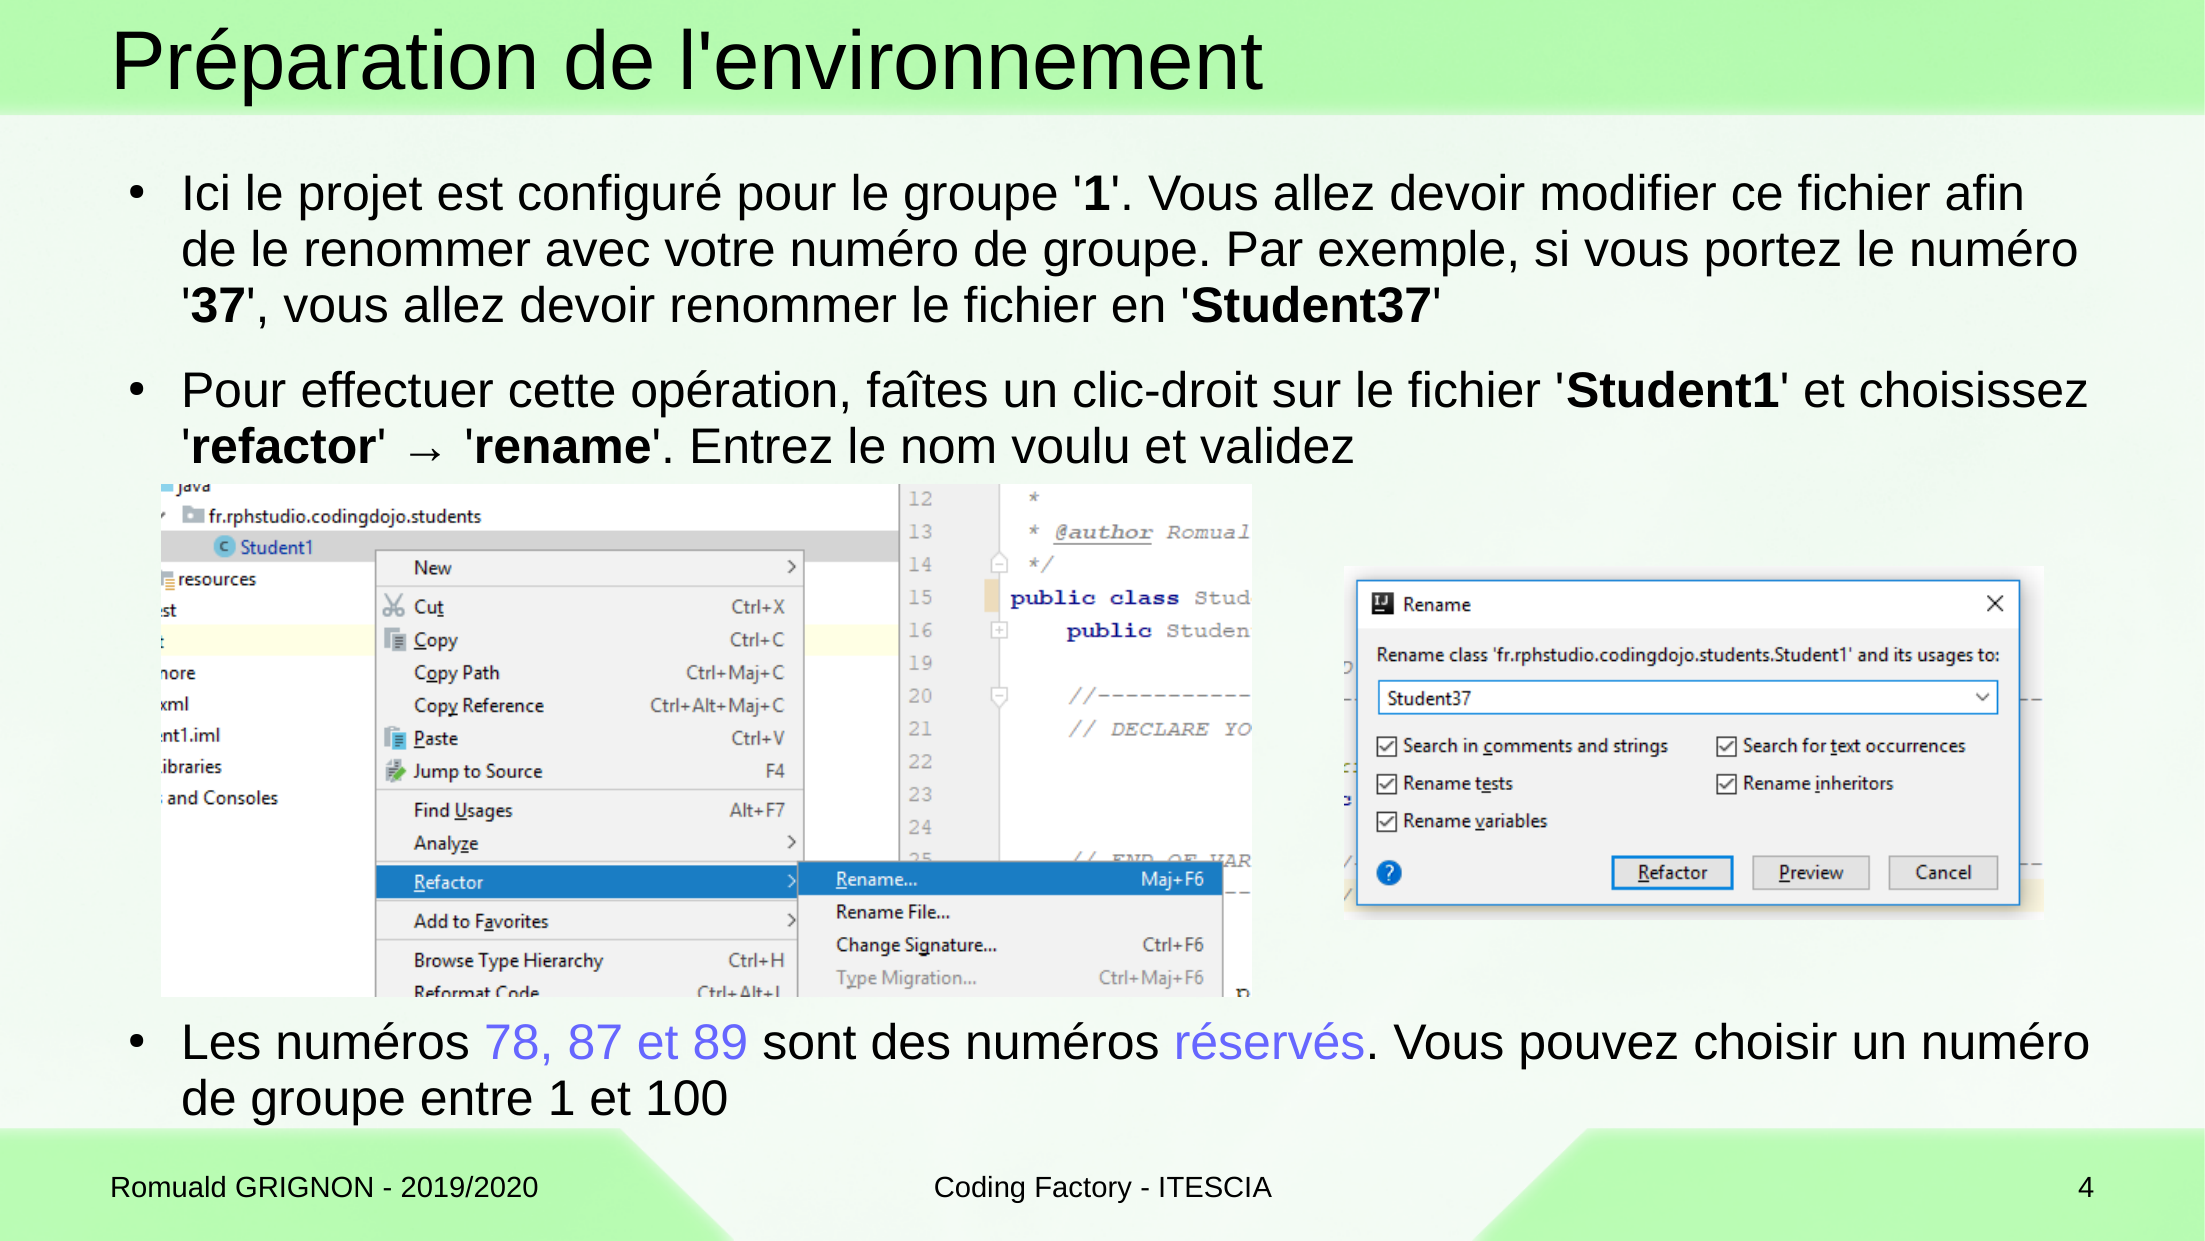

# Préparation de l'environnement
Ici le projet est configuré pour le groupe '1'. Vous allez devoir modifier ce fichier afin de le renommer avec votre numéro de groupe. Par exemple, si vous portez le numéro '37', vous allez devoir renommer le fichier en 'Student37'
Pour effectuer cette opération, faîtes un clic-droit sur le fichier 'Student1' et choisissez 'refactor' → 'rename'. Entrez le nom voulu et validez
Les numéros 78, 87 et 89 sont des numéros réservés. Vous pouvez choisir un numéro de groupe entre 1 et 100
Romuald GRIGNON - 2019/2020
Coding Factory - ITESCIA
4